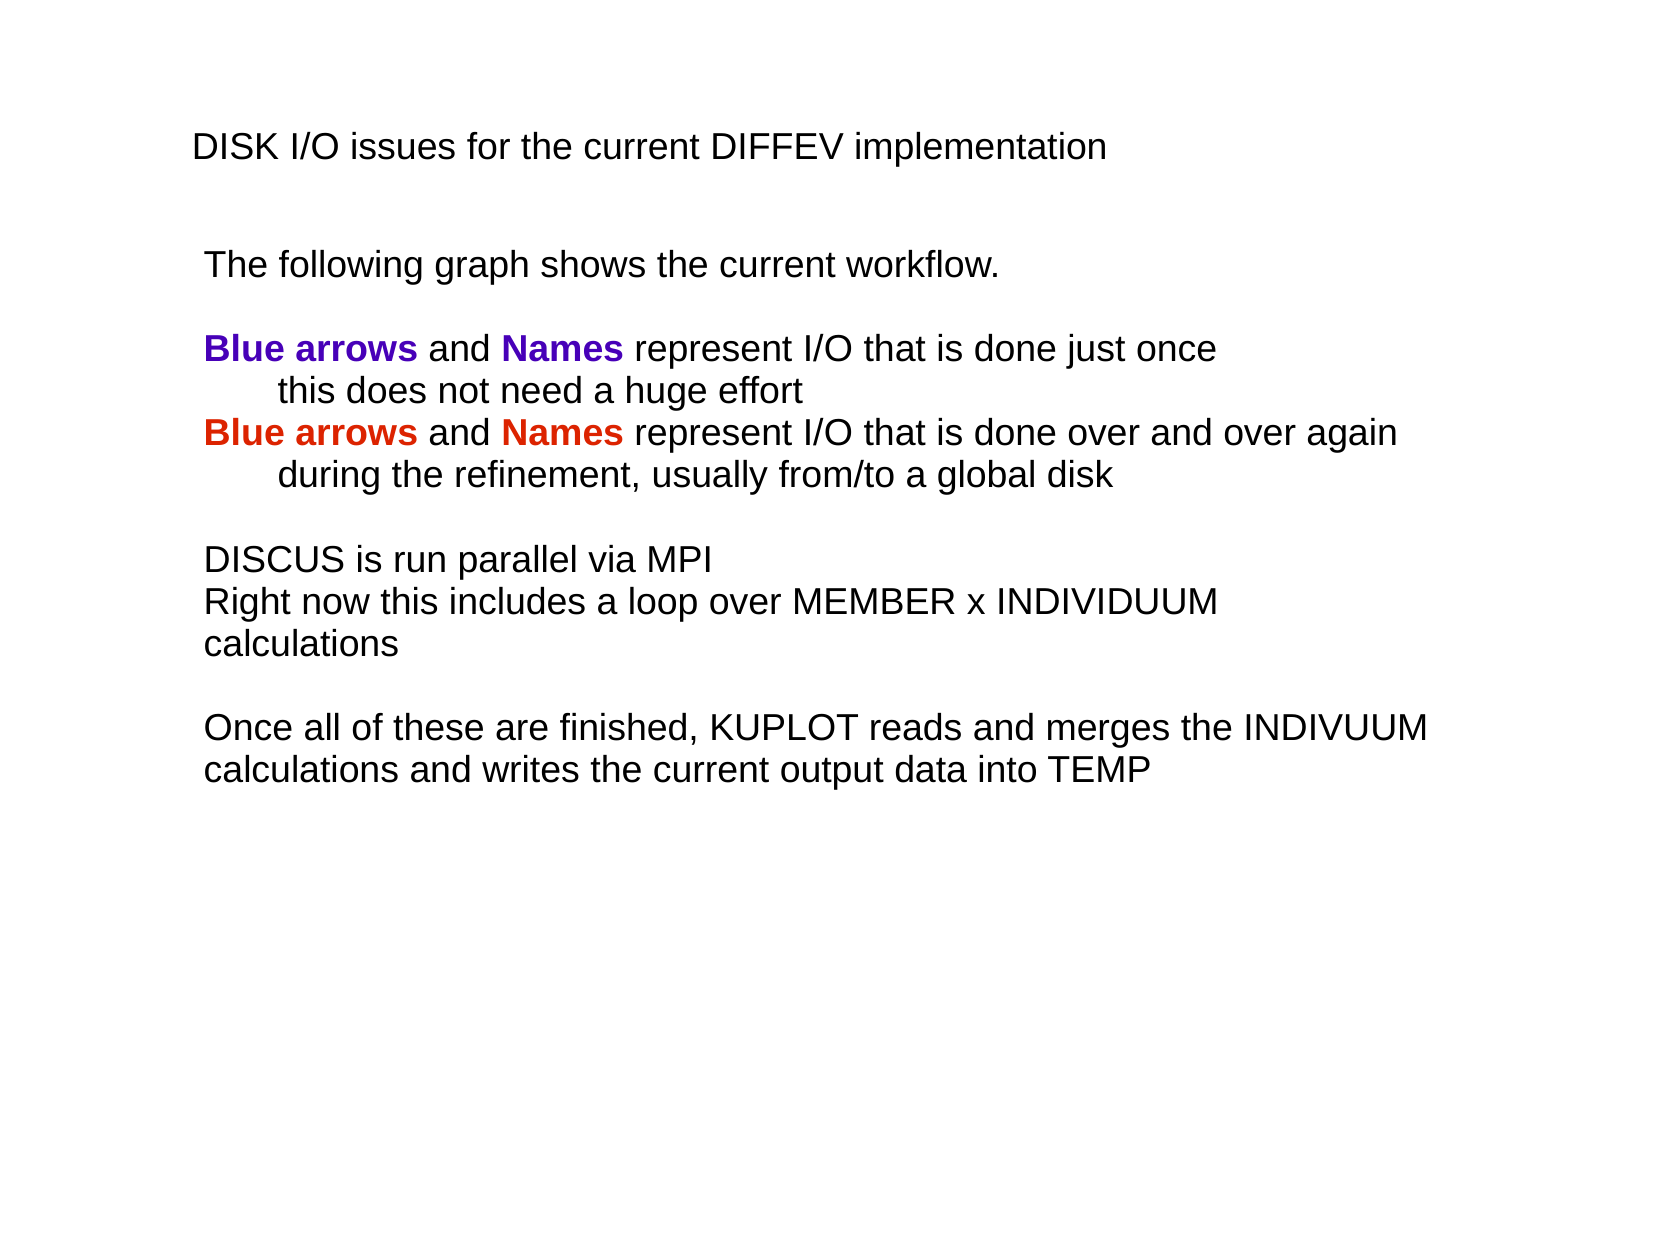

DISK I/O issues for the current DIFFEV implementation
The following graph shows the current workflow.
Blue arrows and Names represent I/O that is done just once
	this does not need a huge effort
Blue arrows and Names represent I/O that is done over and over again
	during the refinement, usually from/to a global disk
DISCUS is run parallel via MPI
Right now this includes a loop over MEMBER x INDIVIDUUM
calculations
Once all of these are finished, KUPLOT reads and merges the INDIVUUM
calculations and writes the current output data into TEMP